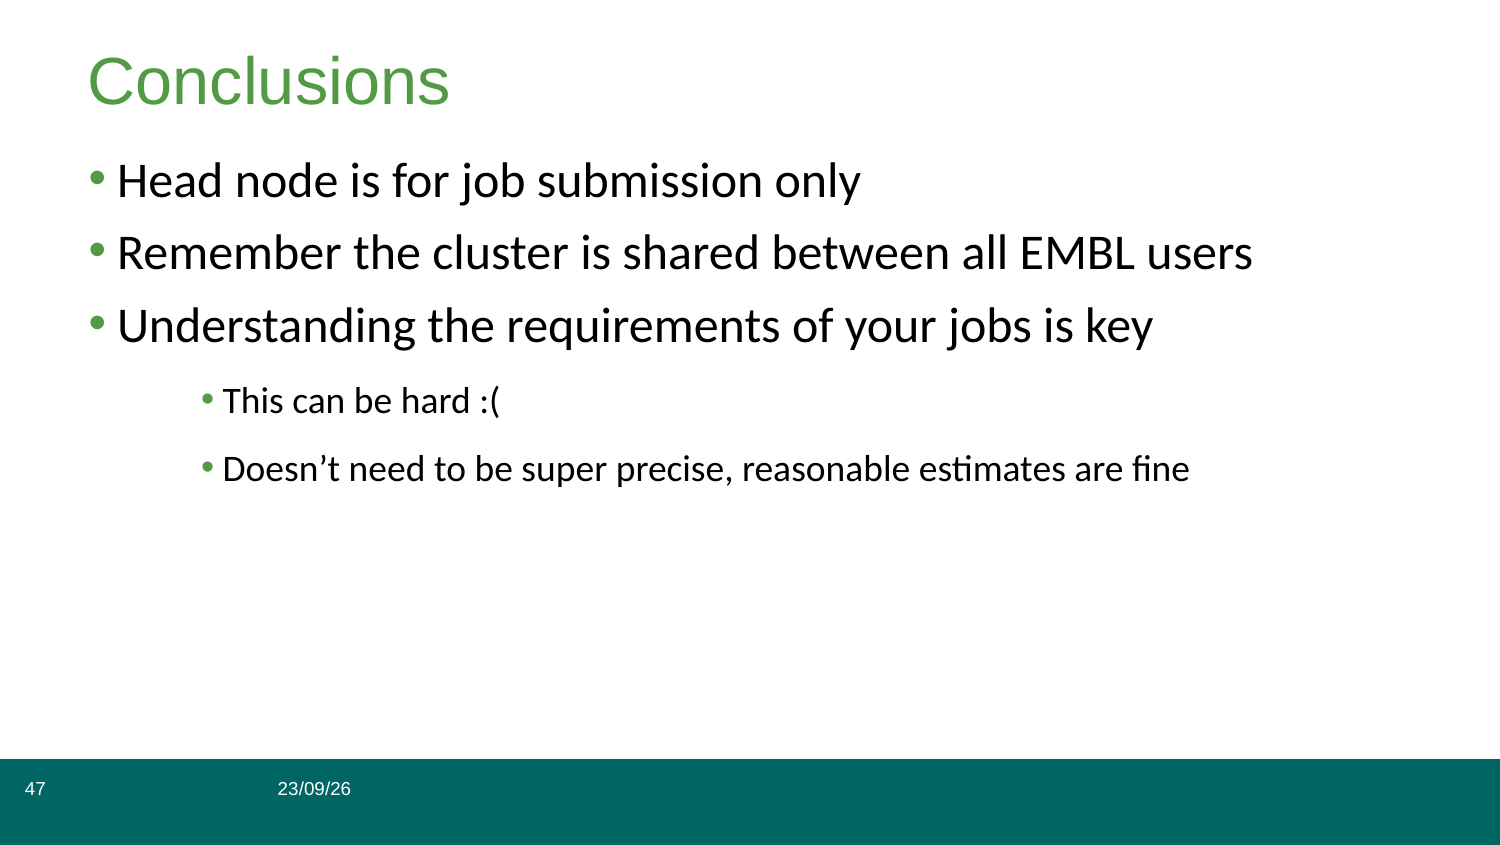

# Conclusions
 Head node is for job submission only
 Remember the cluster is shared between all EMBL users
 Understanding the requirements of your jobs is key
 This can be hard :(
 Doesn’t need to be super precise, reasonable estimates are fine